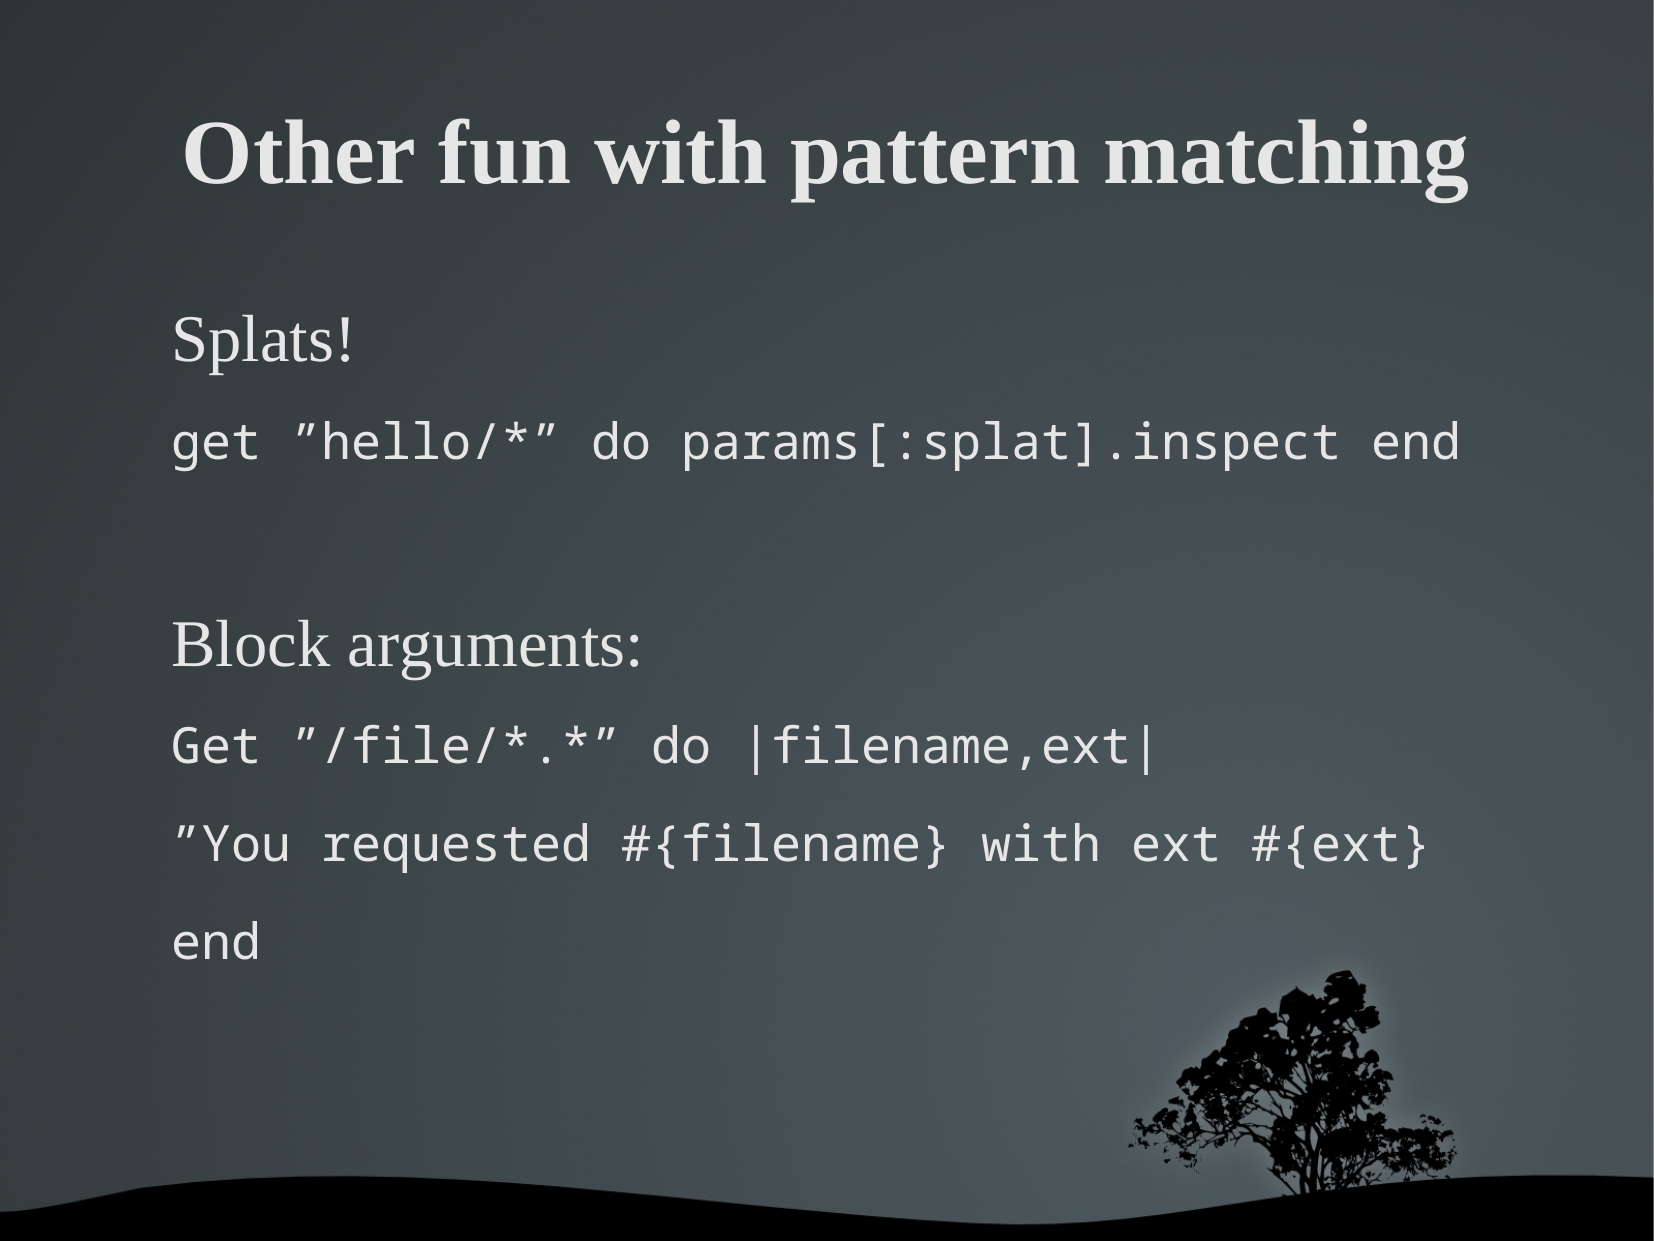

# Other fun with pattern matching
Splats!
get ”hello/*” do params[:splat].inspect end
Block arguments:
Get ”/file/*.*” do |filename,ext|
”You requested #{filename} with ext #{ext}
end